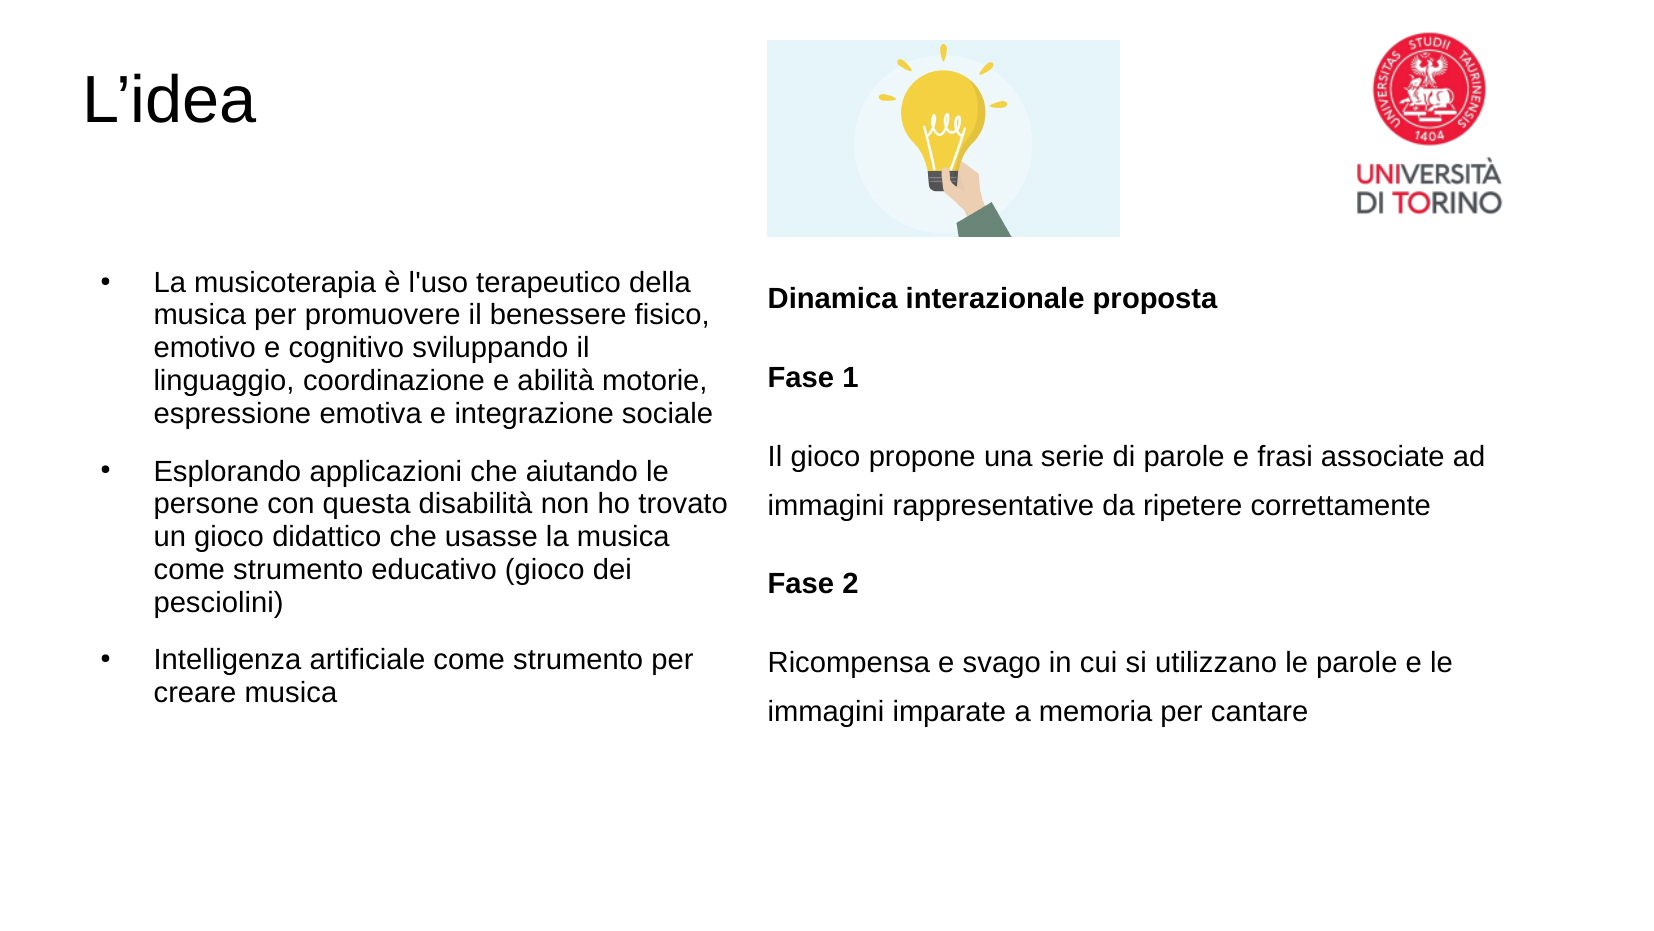

# L’idea
La musicoterapia è l'uso terapeutico della musica per promuovere il benessere fisico, emotivo e cognitivo sviluppando il linguaggio, coordinazione e abilità motorie, espressione emotiva e integrazione sociale
Esplorando applicazioni che aiutando le persone con questa disabilità non ho trovato un gioco didattico che usasse la musica come strumento educativo (gioco dei pesciolini)
Intelligenza artificiale come strumento per creare musica
Dinamica interazionale proposta
Fase 1
Il gioco propone una serie di parole e frasi associate ad immagini rappresentative da ripetere correttamente
Fase 2
Ricompensa e svago in cui si utilizzano le parole e le immagini imparate a memoria per cantare